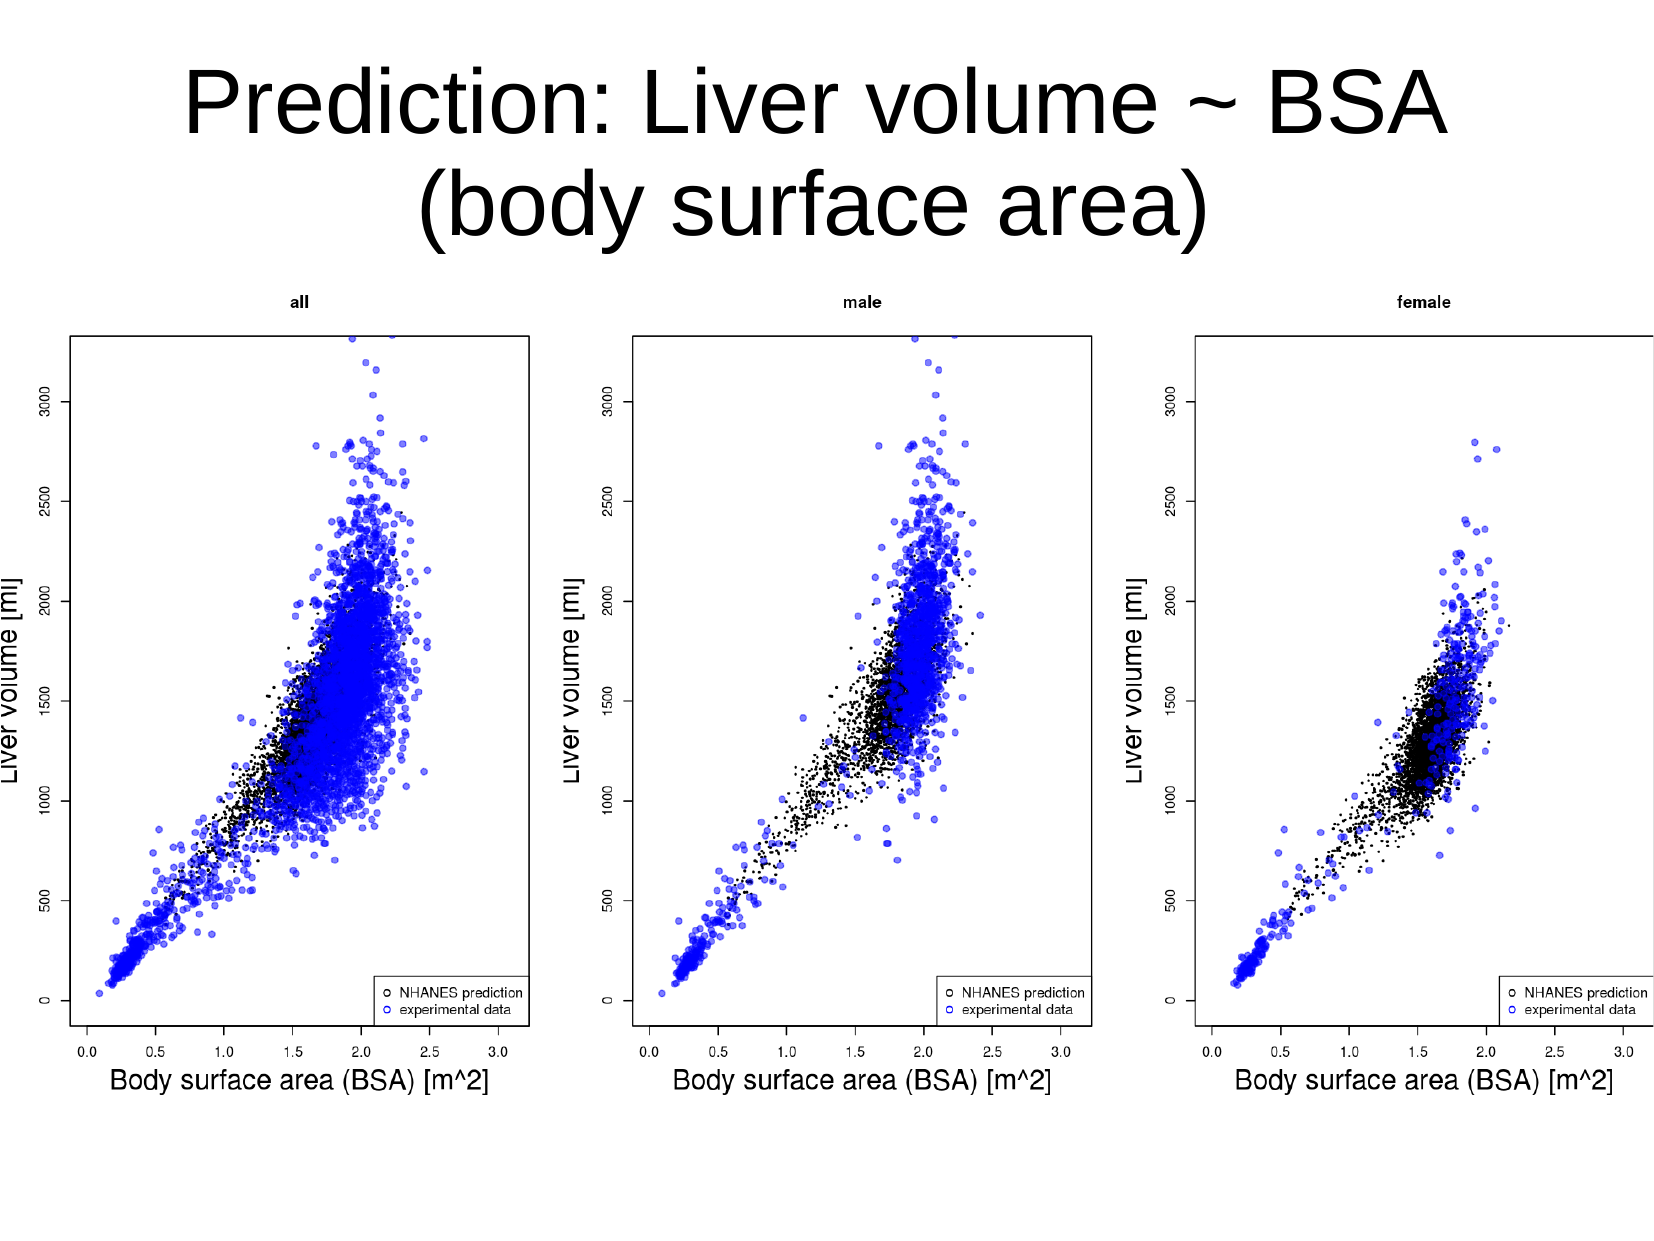

# Prediction: Liver volume ~ BSA (body surface area)